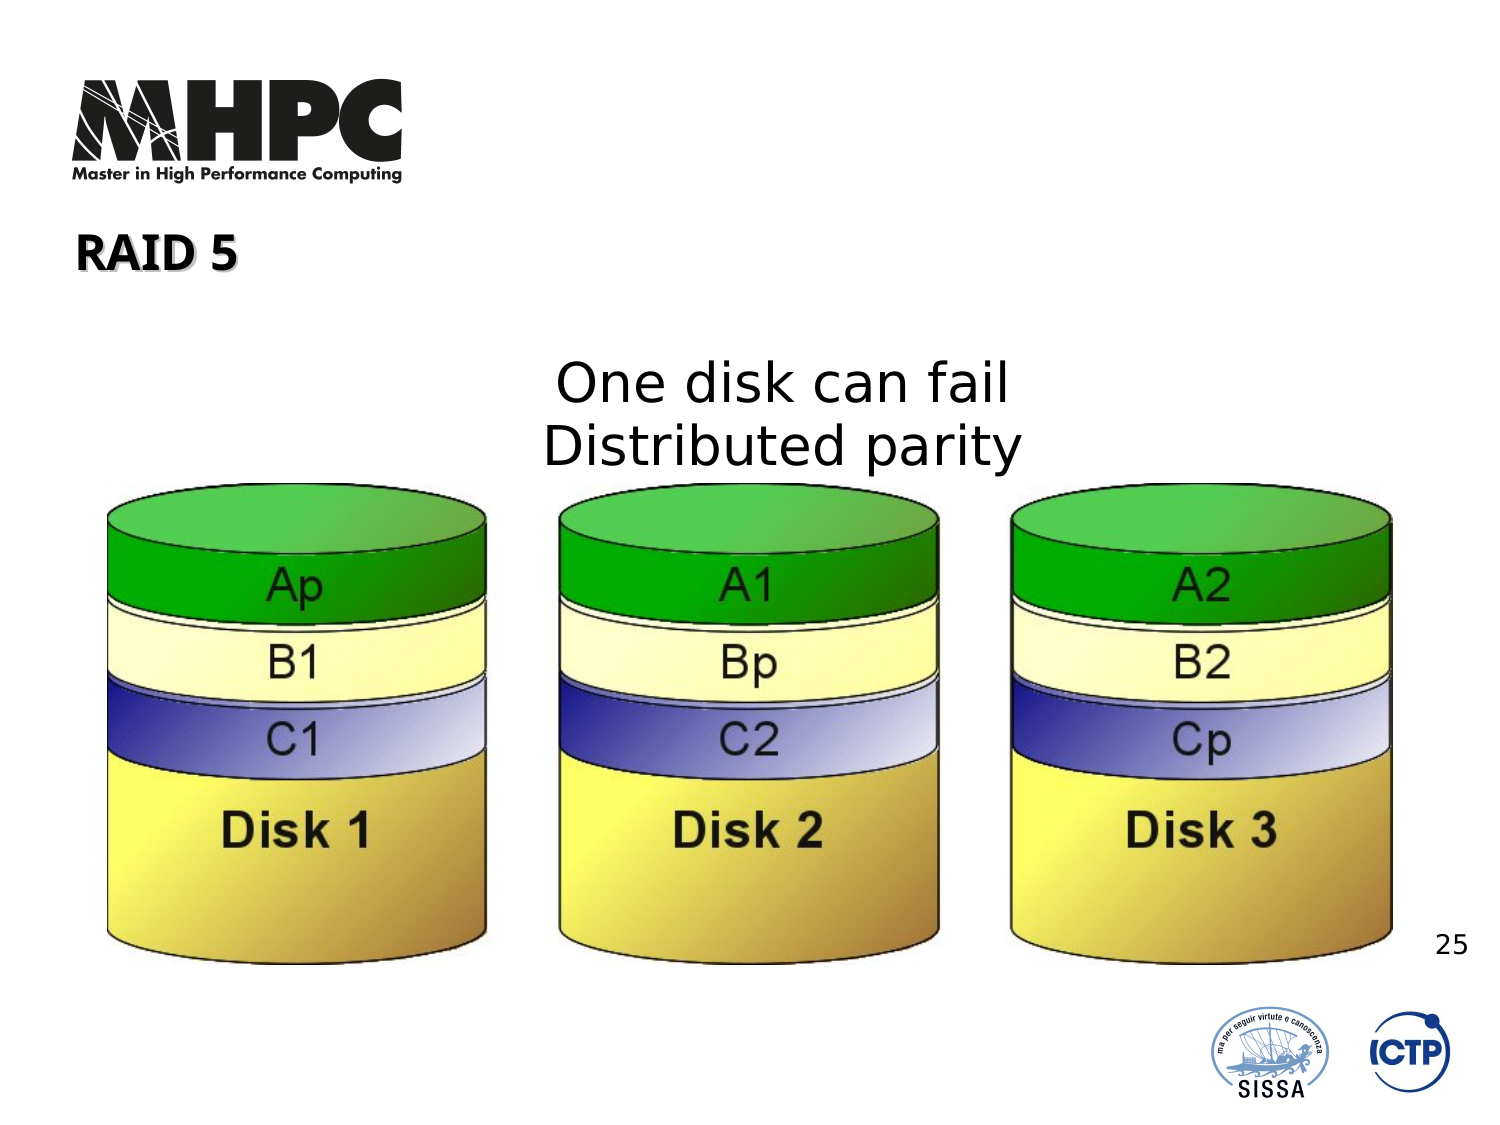

# RAID 5
One disk can fail
Distributed parity
25